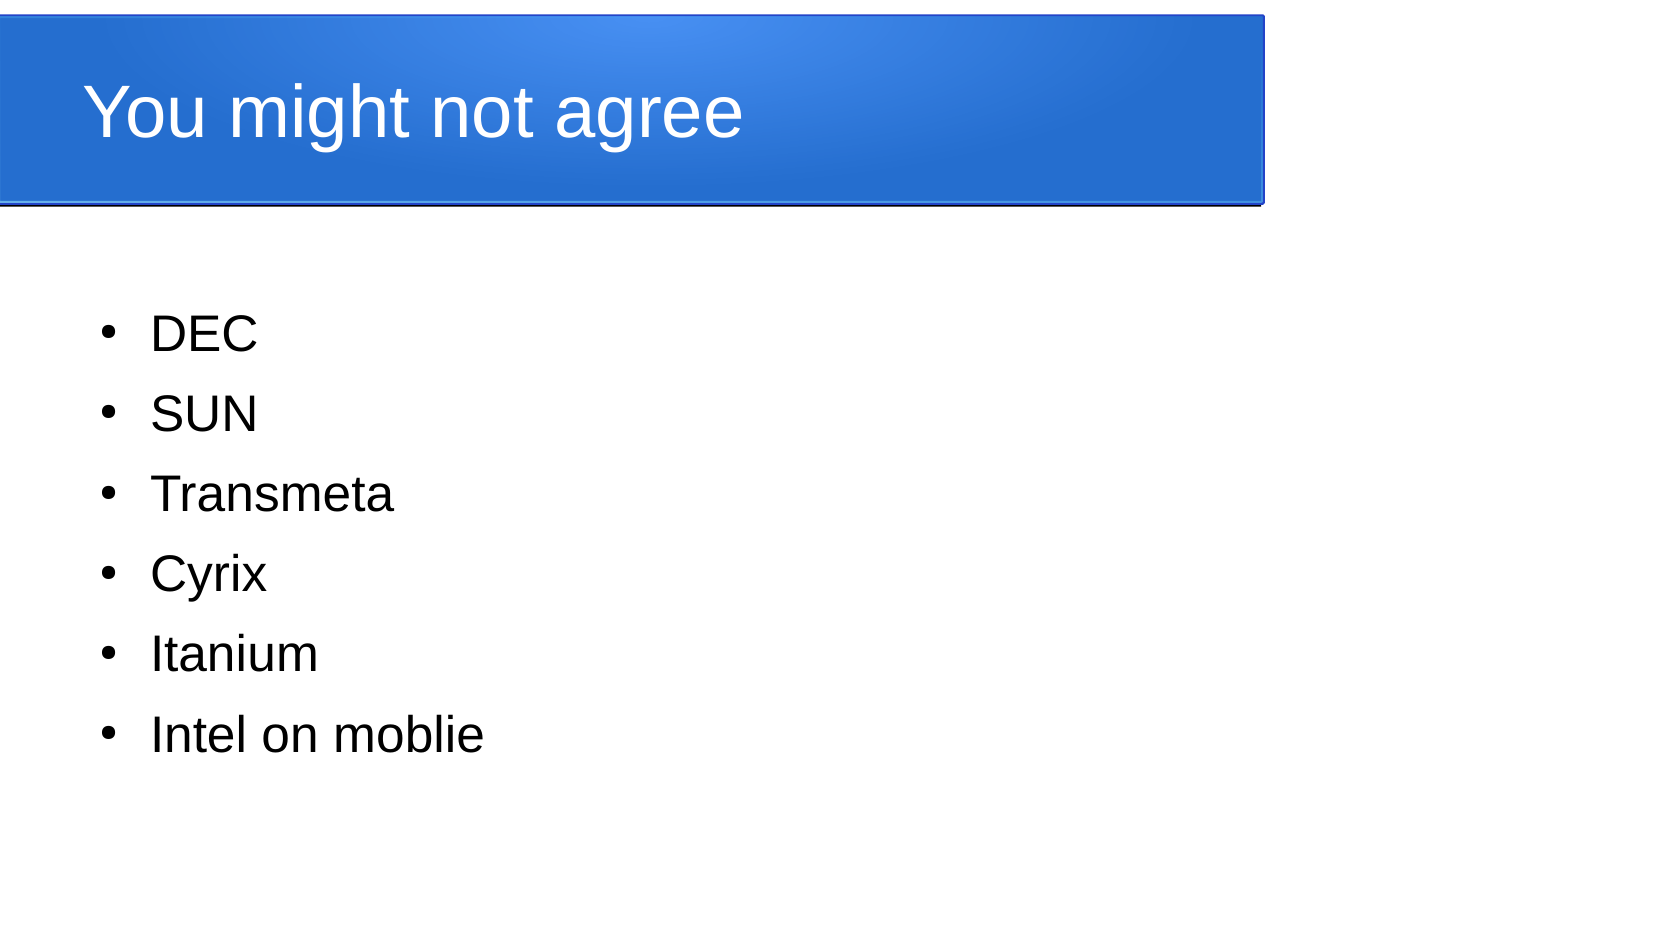

# You might not agree
DEC
SUN
Transmeta
Cyrix
Itanium
Intel on moblie